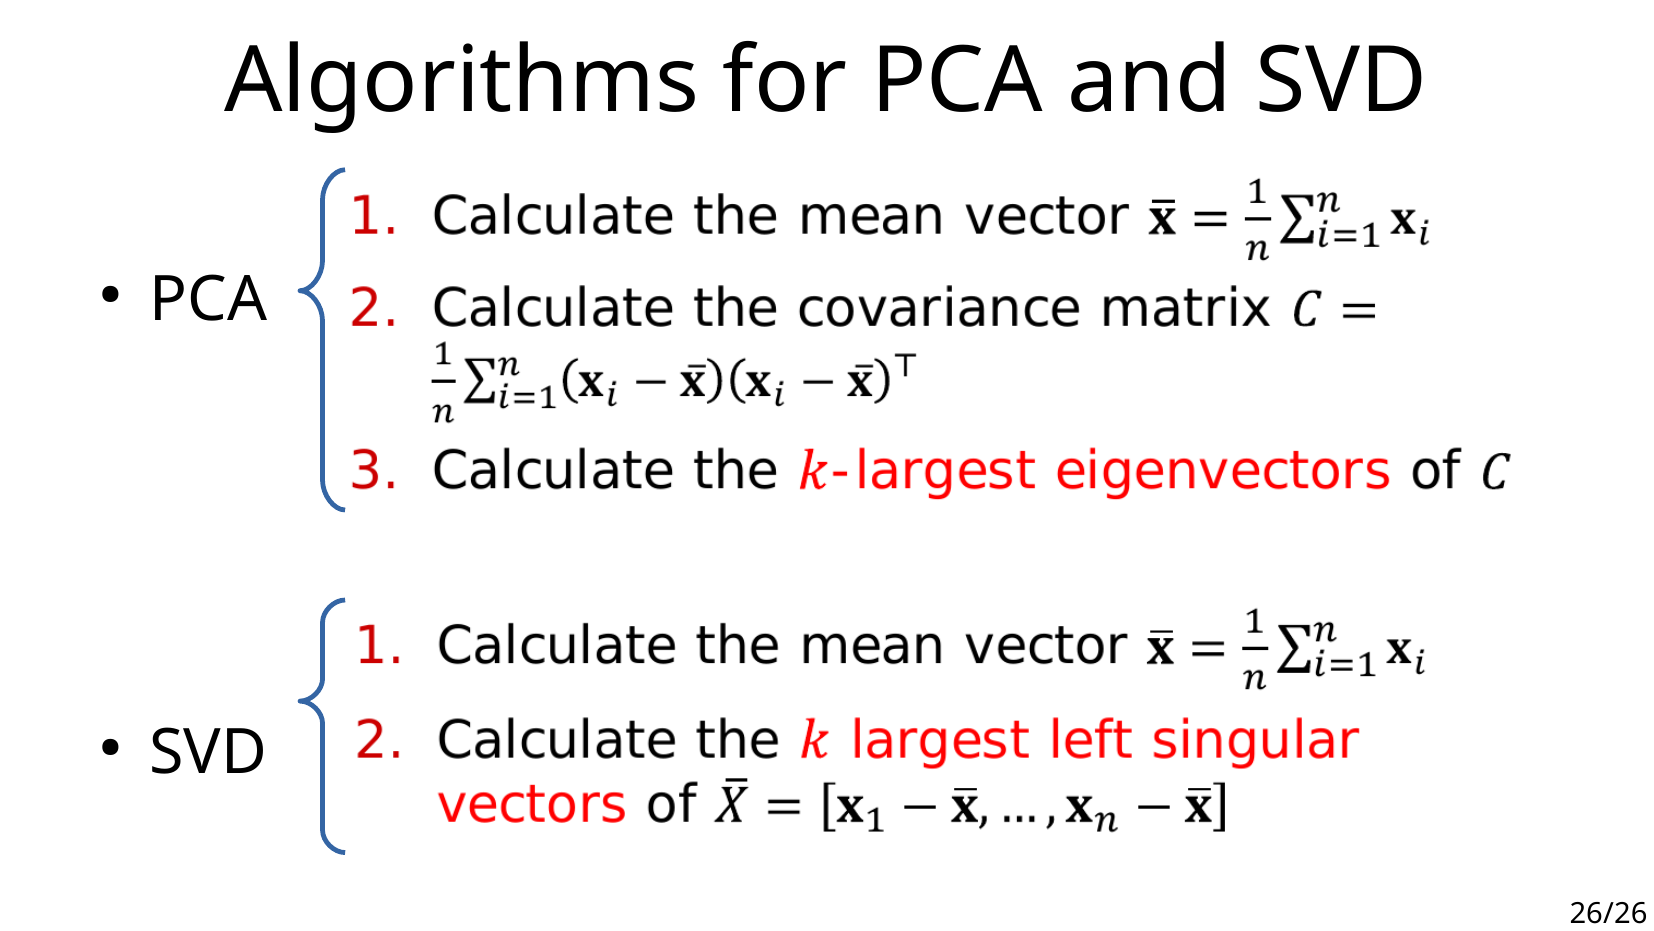

# Algorithms for PCA and SVD
PCA
SVD
26